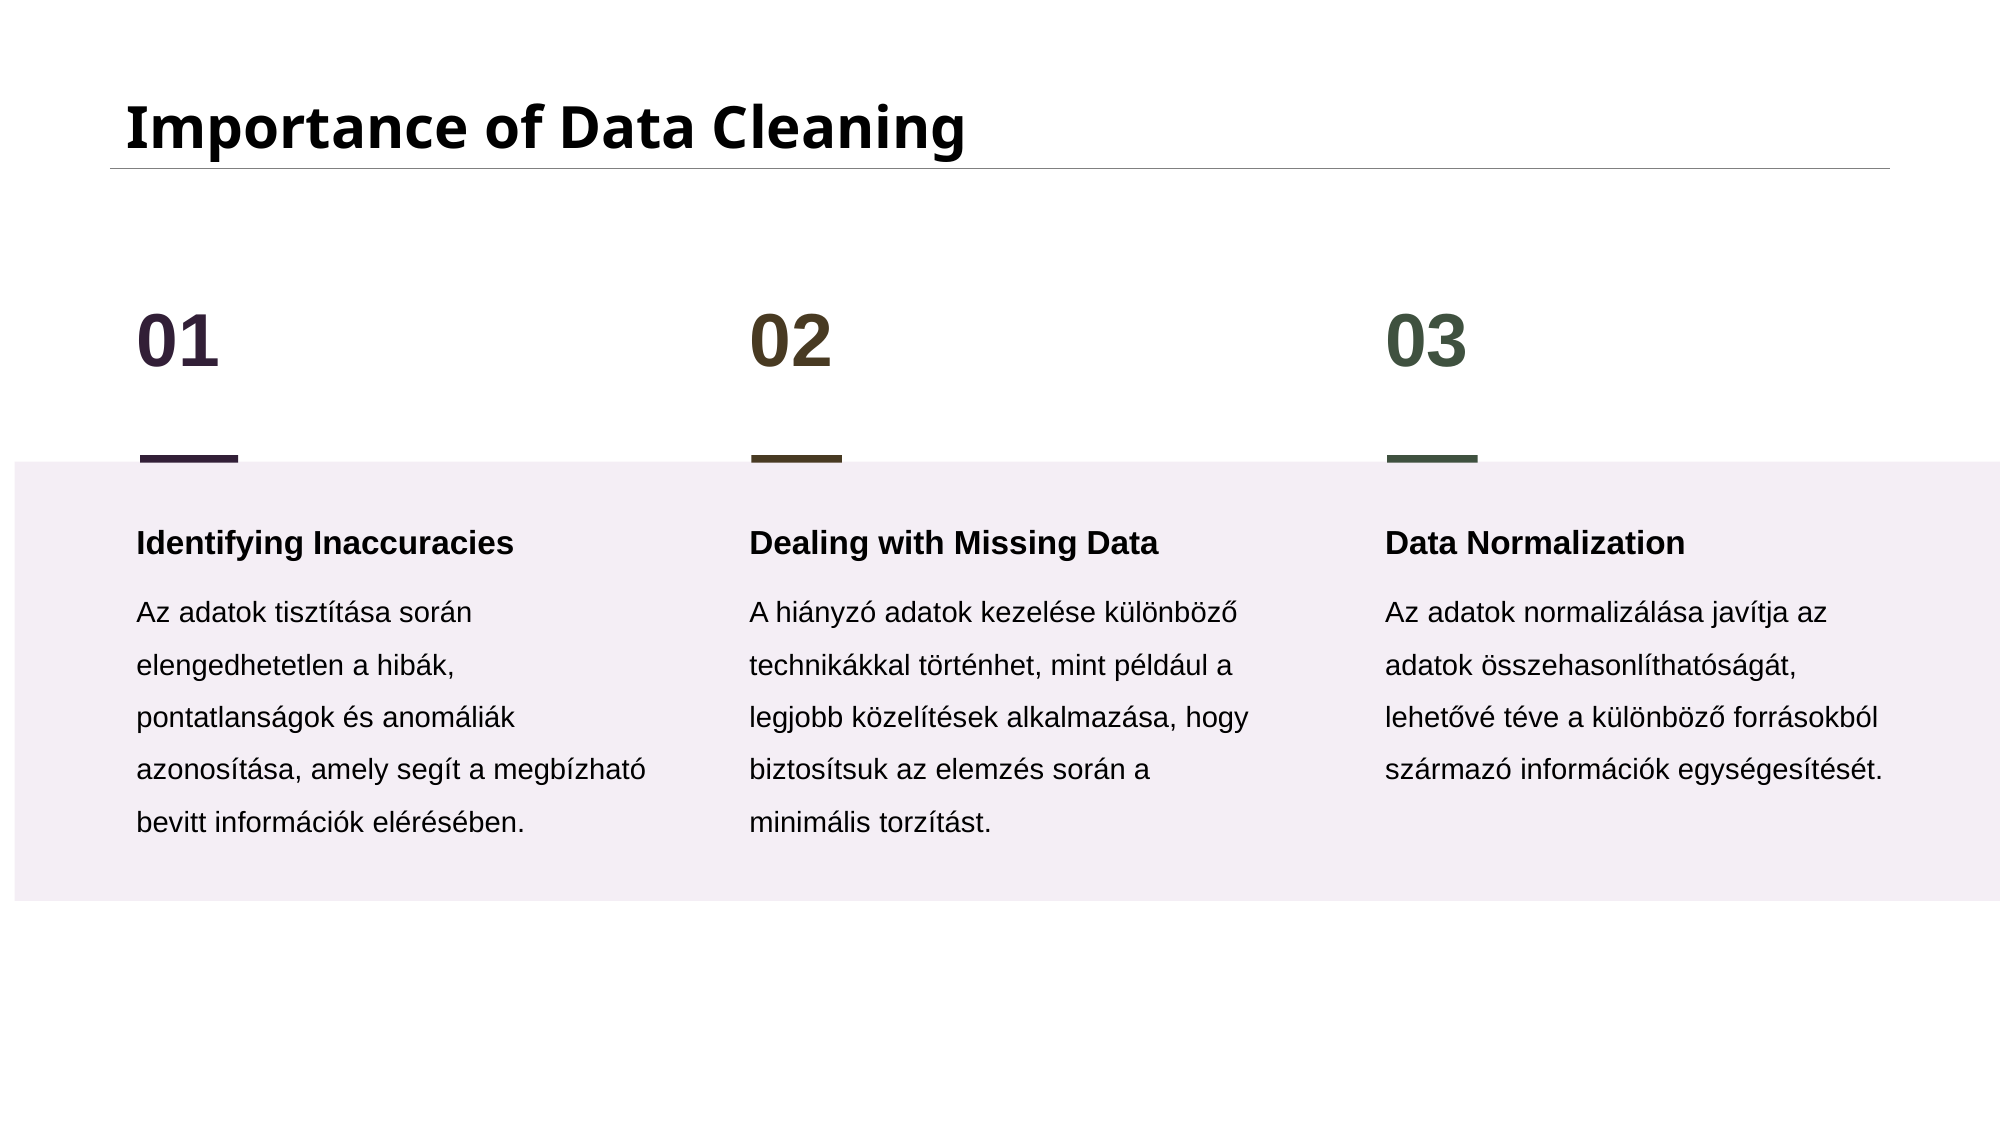

Importance of Data Cleaning
01
02
03
Identifying Inaccuracies
Dealing with Missing Data
Data Normalization
Az adatok tisztítása során elengedhetetlen a hibák, pontatlanságok és anomáliák azonosítása, amely segít a megbízható bevitt információk elérésében.
A hiányzó adatok kezelése különböző technikákkal történhet, mint például a legjobb közelítések alkalmazása, hogy biztosítsuk az elemzés során a minimális torzítást.
Az adatok normalizálása javítja az adatok összehasonlíthatóságát, lehetővé téve a különböző forrásokból származó információk egységesítését.